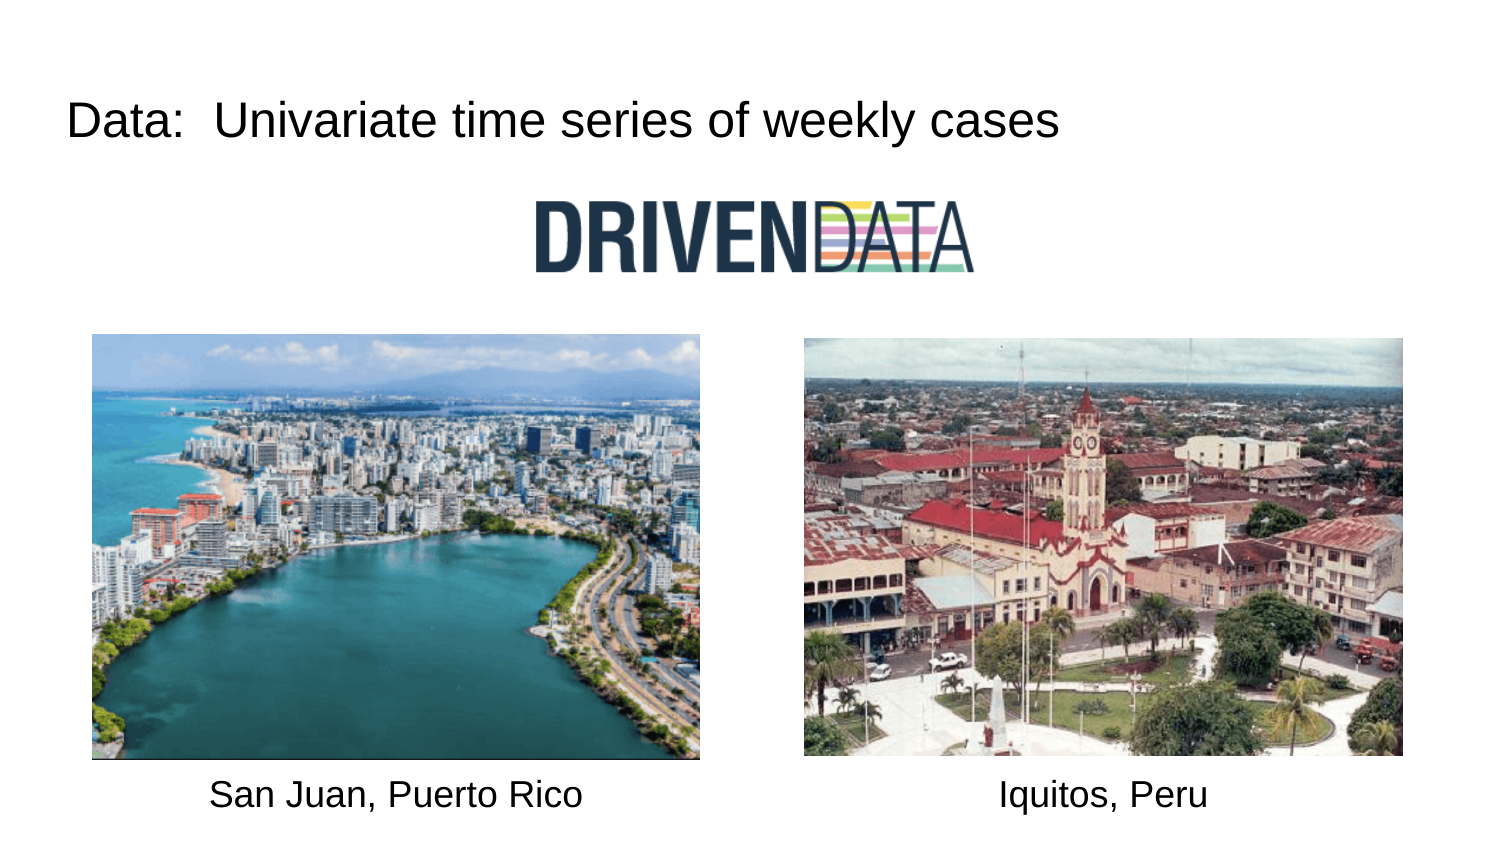

# Data: Univariate time series of weekly cases
San Juan, Puerto Rico
Iquitos, Peru